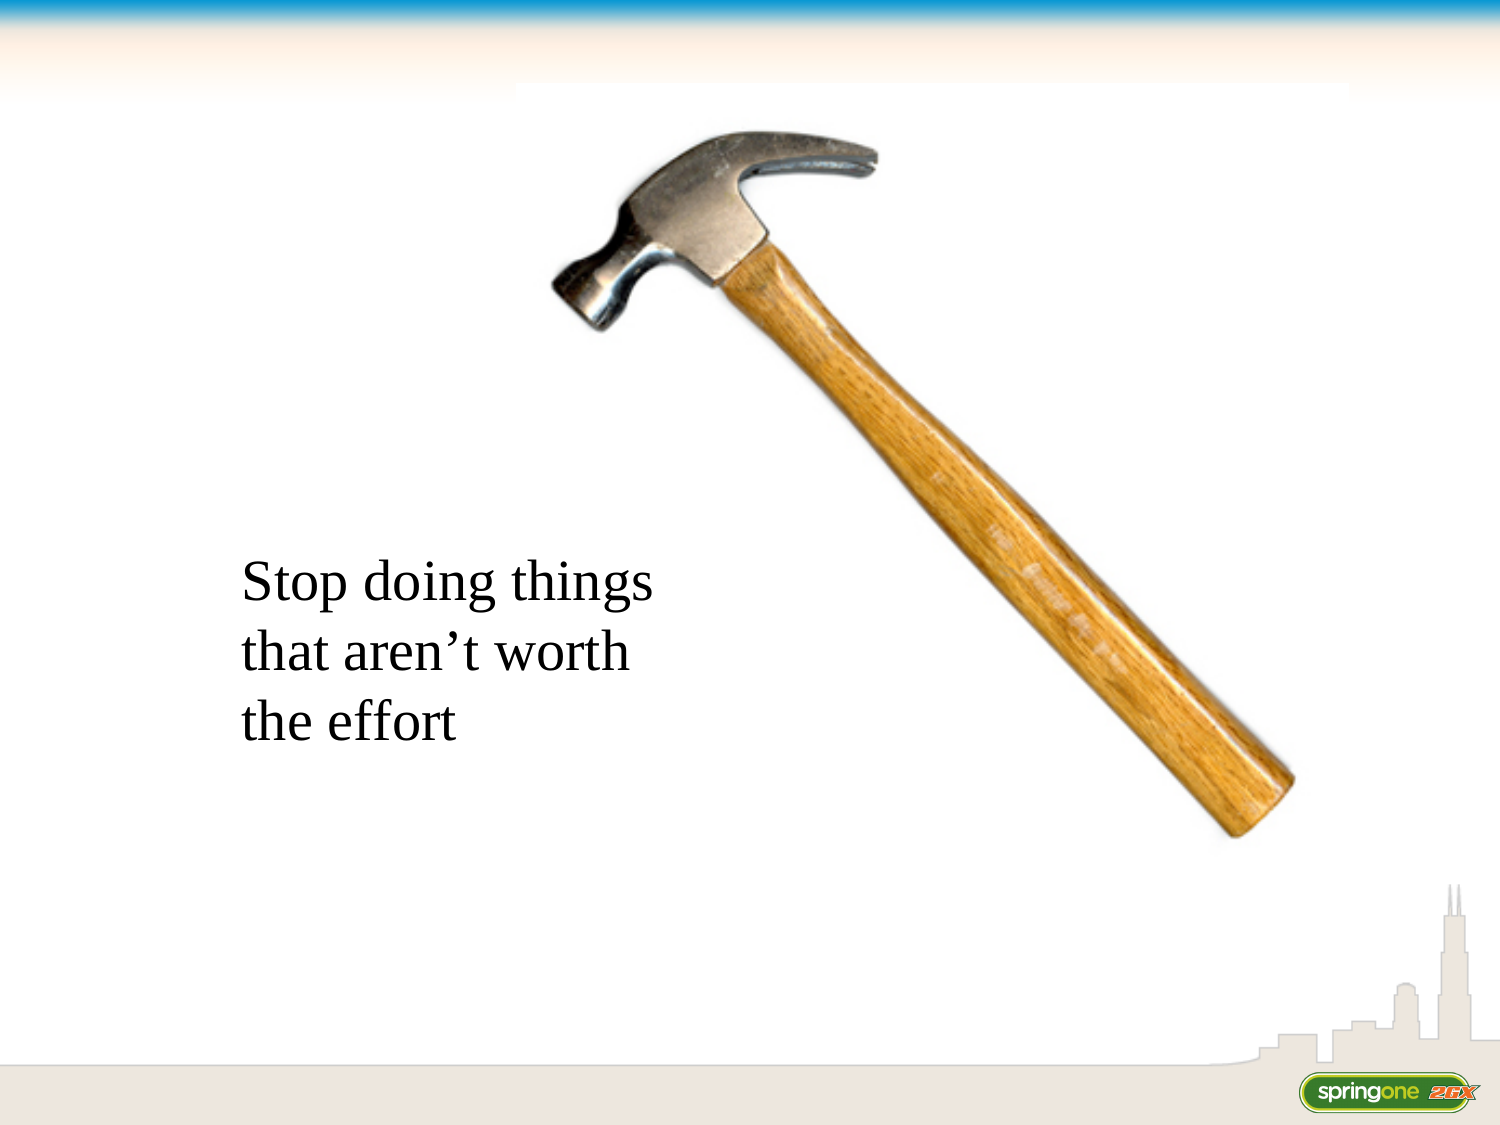

Stop doing things that aren’t worth the effort